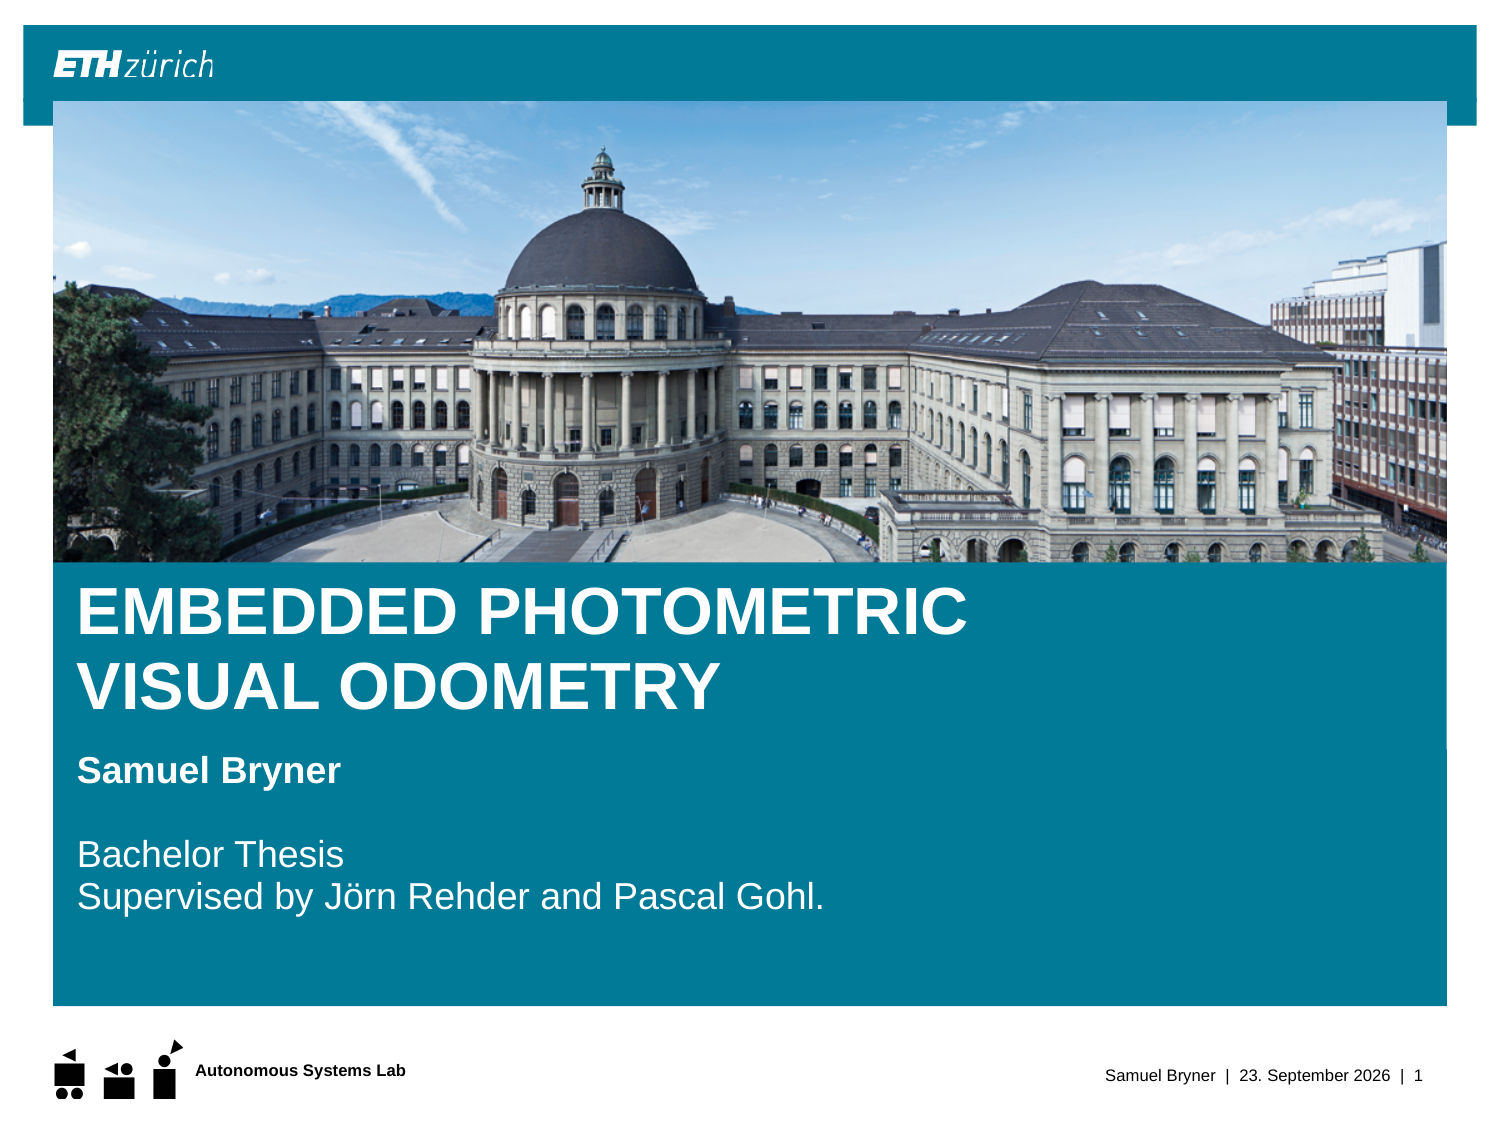

# EMBEDDED PHOTOMETRIC VISUAL ODOMETRY
Samuel Bryner
Bachelor Thesis
Supervised by Jörn Rehder and Pascal Gohl.
Samuel Bryner
1